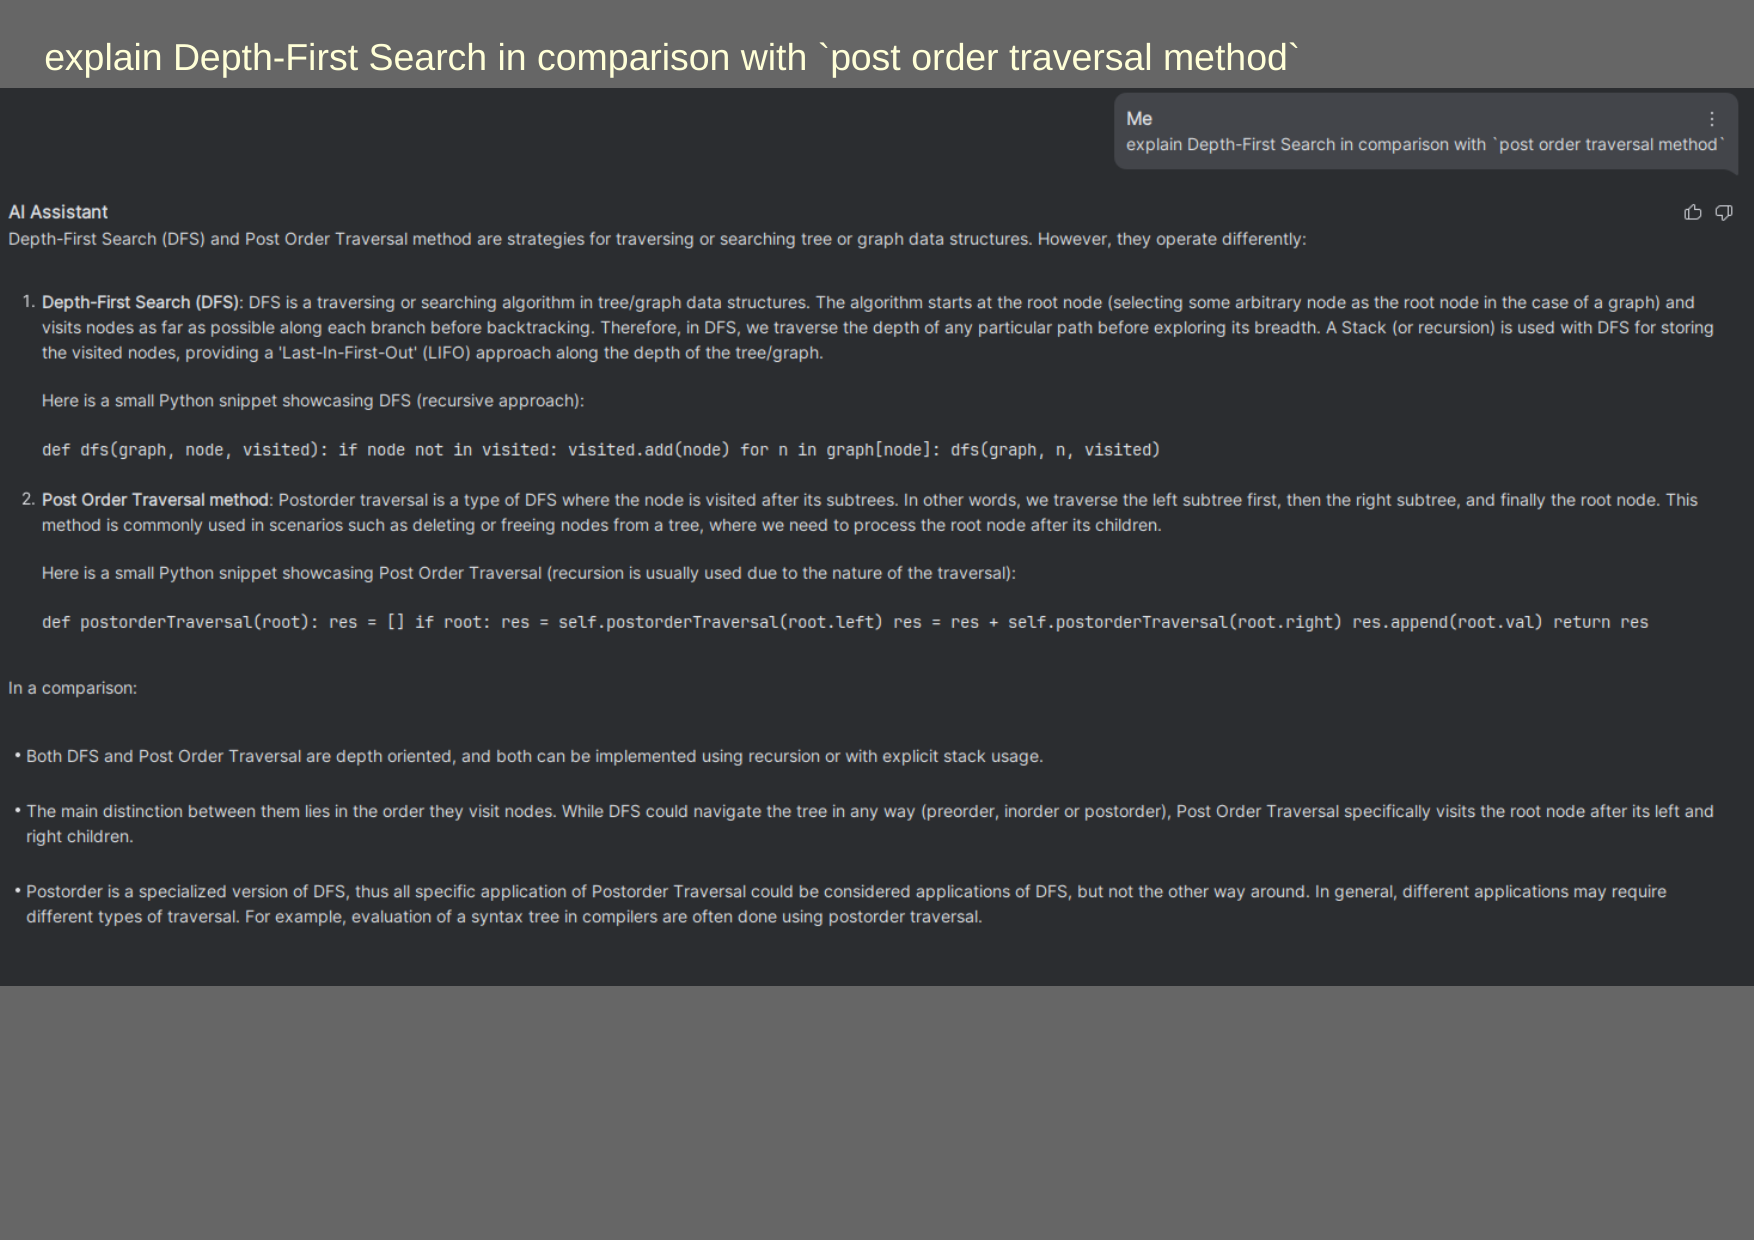

explain Depth-First Search in comparison with `post order traversal method`